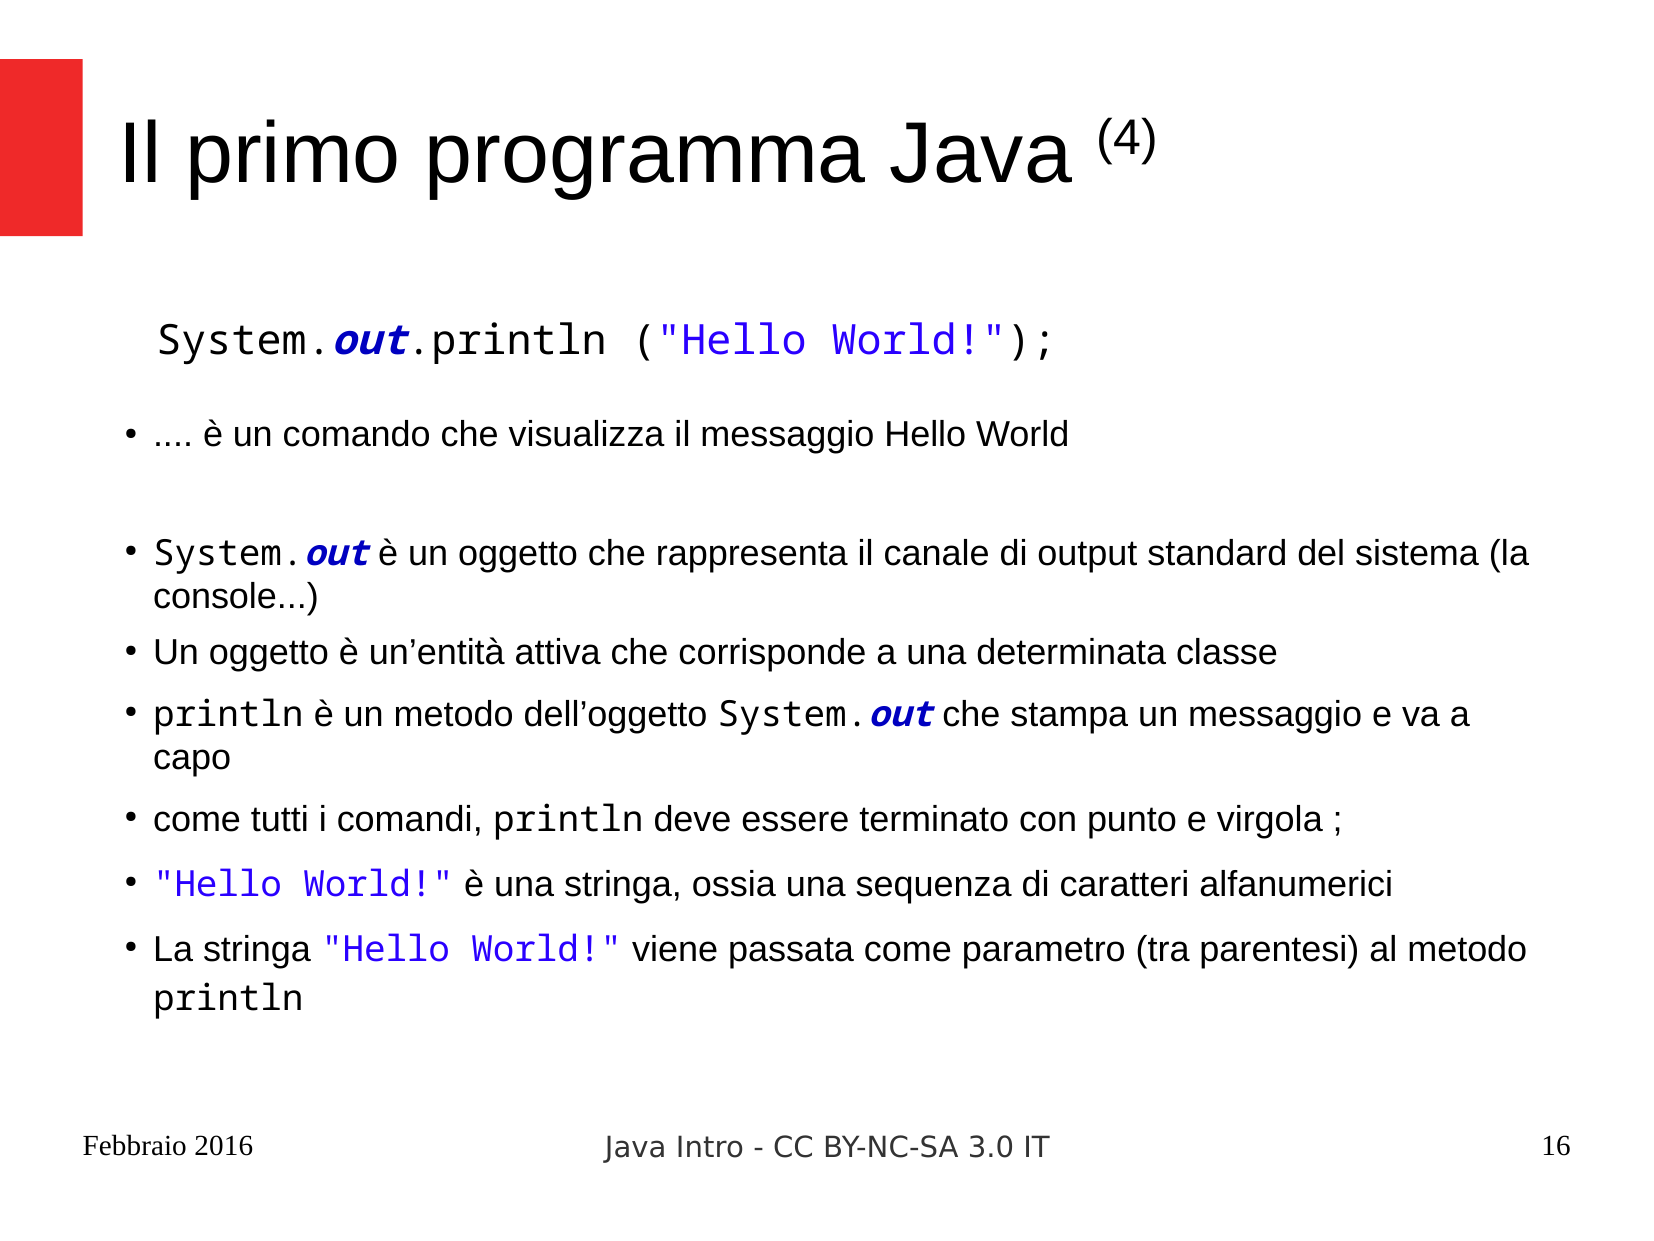

# Il primo programma Java (4)
.... è un comando che visualizza il messaggio Hello World
System.out è un oggetto che rappresenta il canale di output standard del sistema (la console...)
Un oggetto è un’entità attiva che corrisponde a una determinata classe
println è un metodo dell’oggetto System.out che stampa un messaggio e va a capo
come tutti i comandi, println deve essere terminato con punto e virgola ;
"Hello World!" è una stringa, ossia una sequenza di caratteri alfanumerici
La stringa "Hello World!" viene passata come parametro (tra parentesi) al metodo println
System.out.println ("Hello World!");
Your Date Here
Your Footer Here
16